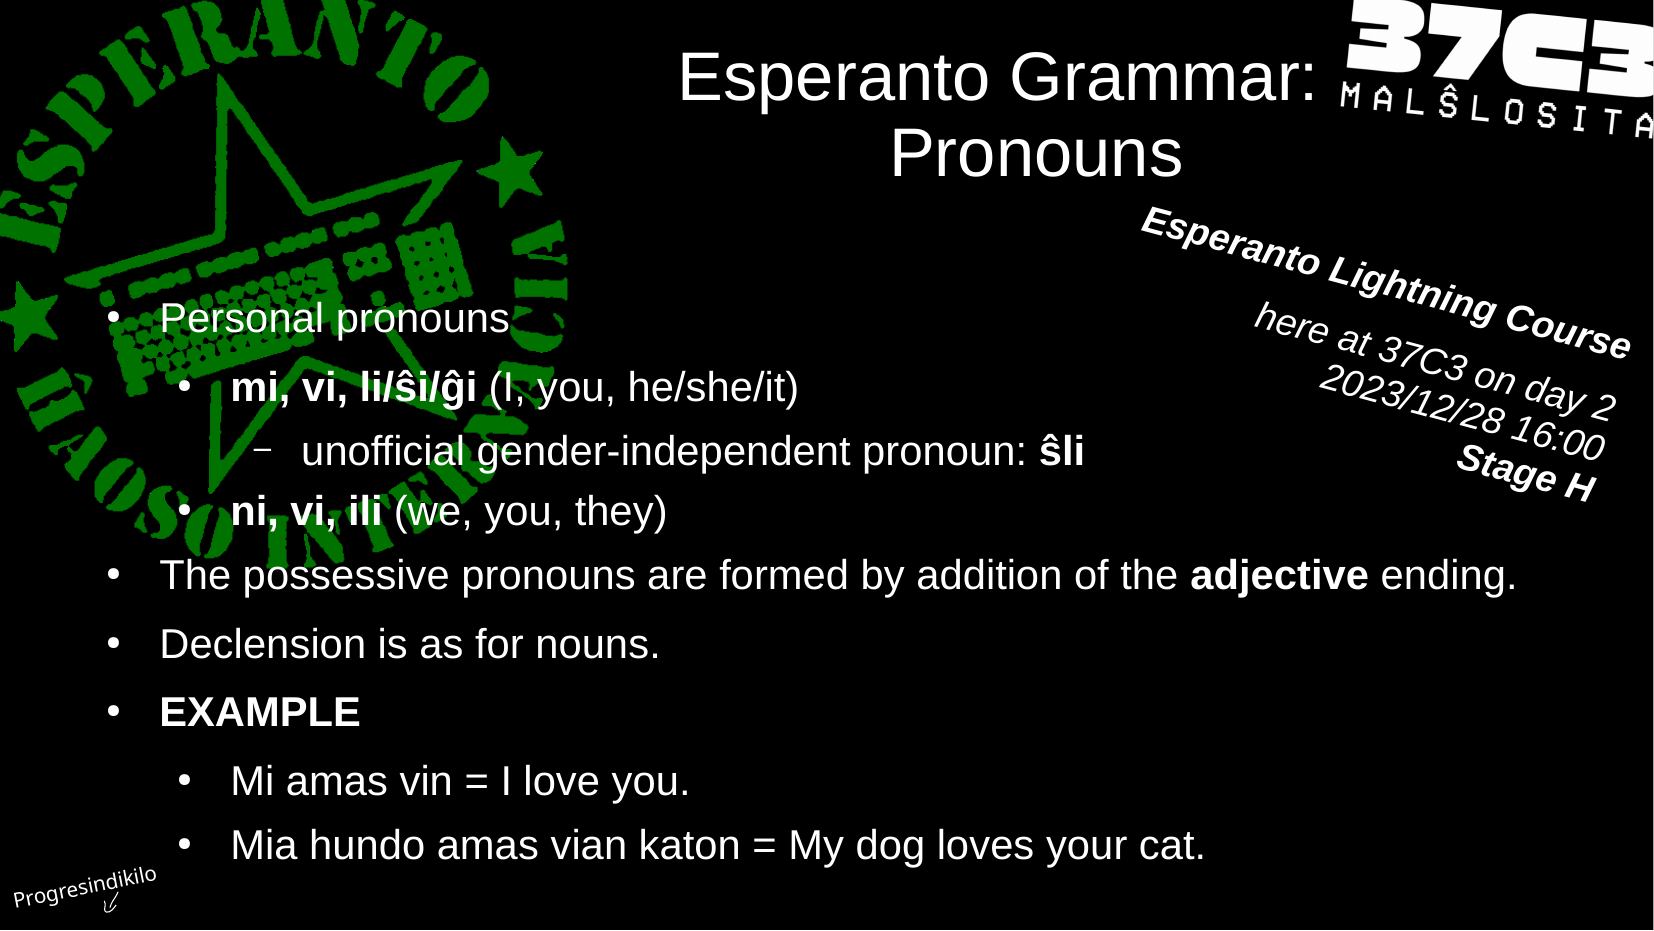

# Esperanto Grammar: Pronouns
Esperanto Lightning Course
here at 37C3 on day 2
2023/12/28 16:00
Stage H
Personal pronouns
mi, vi, li/ŝi/ĝi (I, you, he/she/it)
unofficial gender-independent pronoun: ŝli
ni, vi, ili (we, you, they)
The possessive pronouns are formed by addition of the adjective ending.
Declension is as for nouns.
EXAMPLE
Mi amas vin = I love you.
Mia hundo amas vian katon = My dog loves your cat.